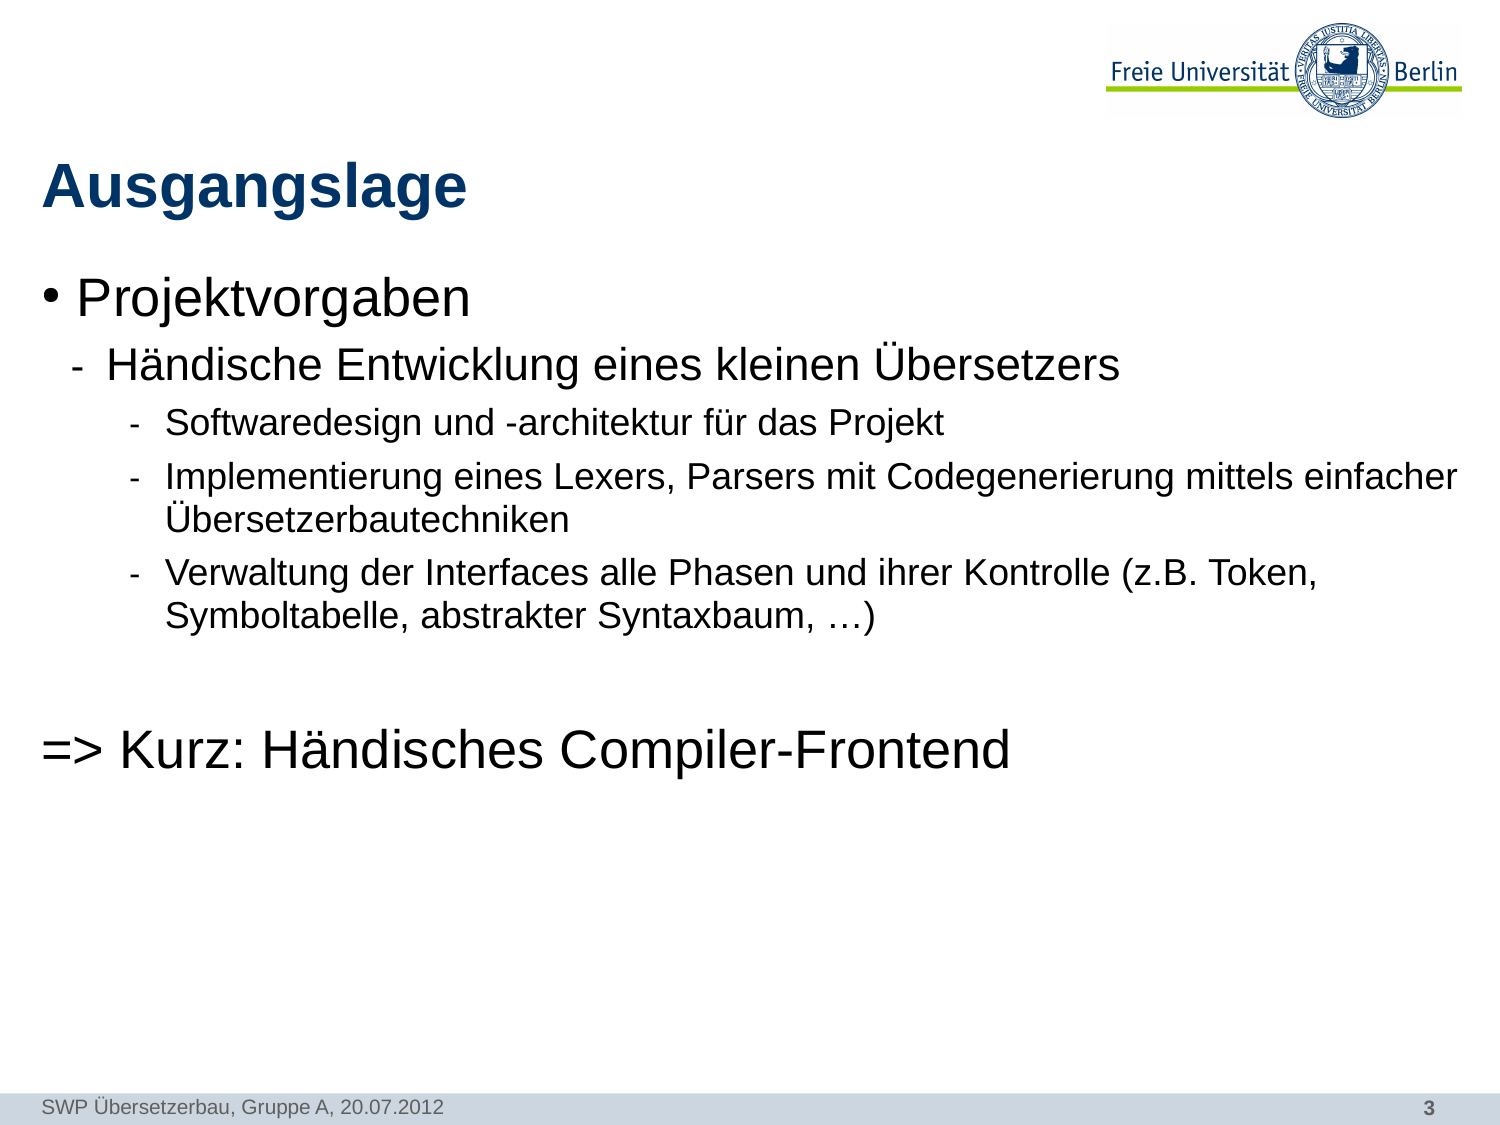

# Ausgangslage
Projektvorgaben
Händische Entwicklung eines kleinen Übersetzers
Softwaredesign und -architektur für das Projekt
Implementierung eines Lexers, Parsers mit Codegenerierung mittels einfacher Übersetzerbautechniken
Verwaltung der Interfaces alle Phasen und ihrer Kontrolle (z.B. Token, Symboltabelle, abstrakter Syntaxbaum, …)
=> Kurz: Händisches Compiler-Frontend